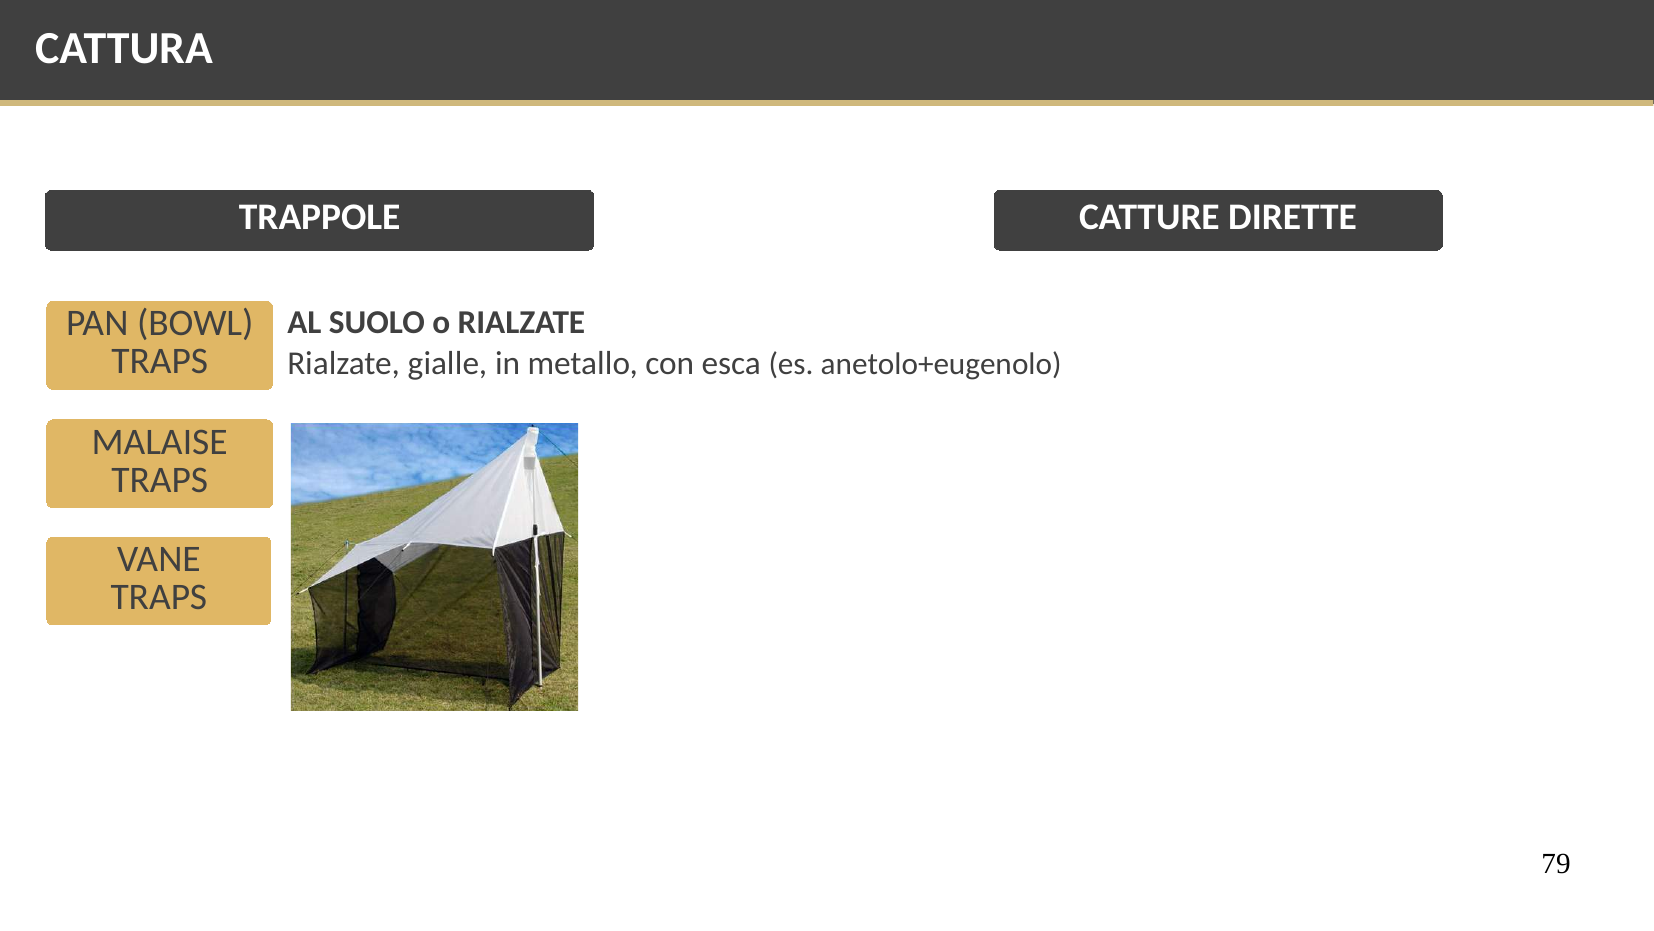

CATTURA
TRAPPOLE
CATTURE DIRETTE
CATTURE DIRETTE
PAN (BOWL)
TRAPS
AL SUOLO o RIALZATE
Rialzate, gialle, in metallo, con esca (es. anetolo+eugenolo)
MALAISE
TRAPS
VANE
TRAPS
79